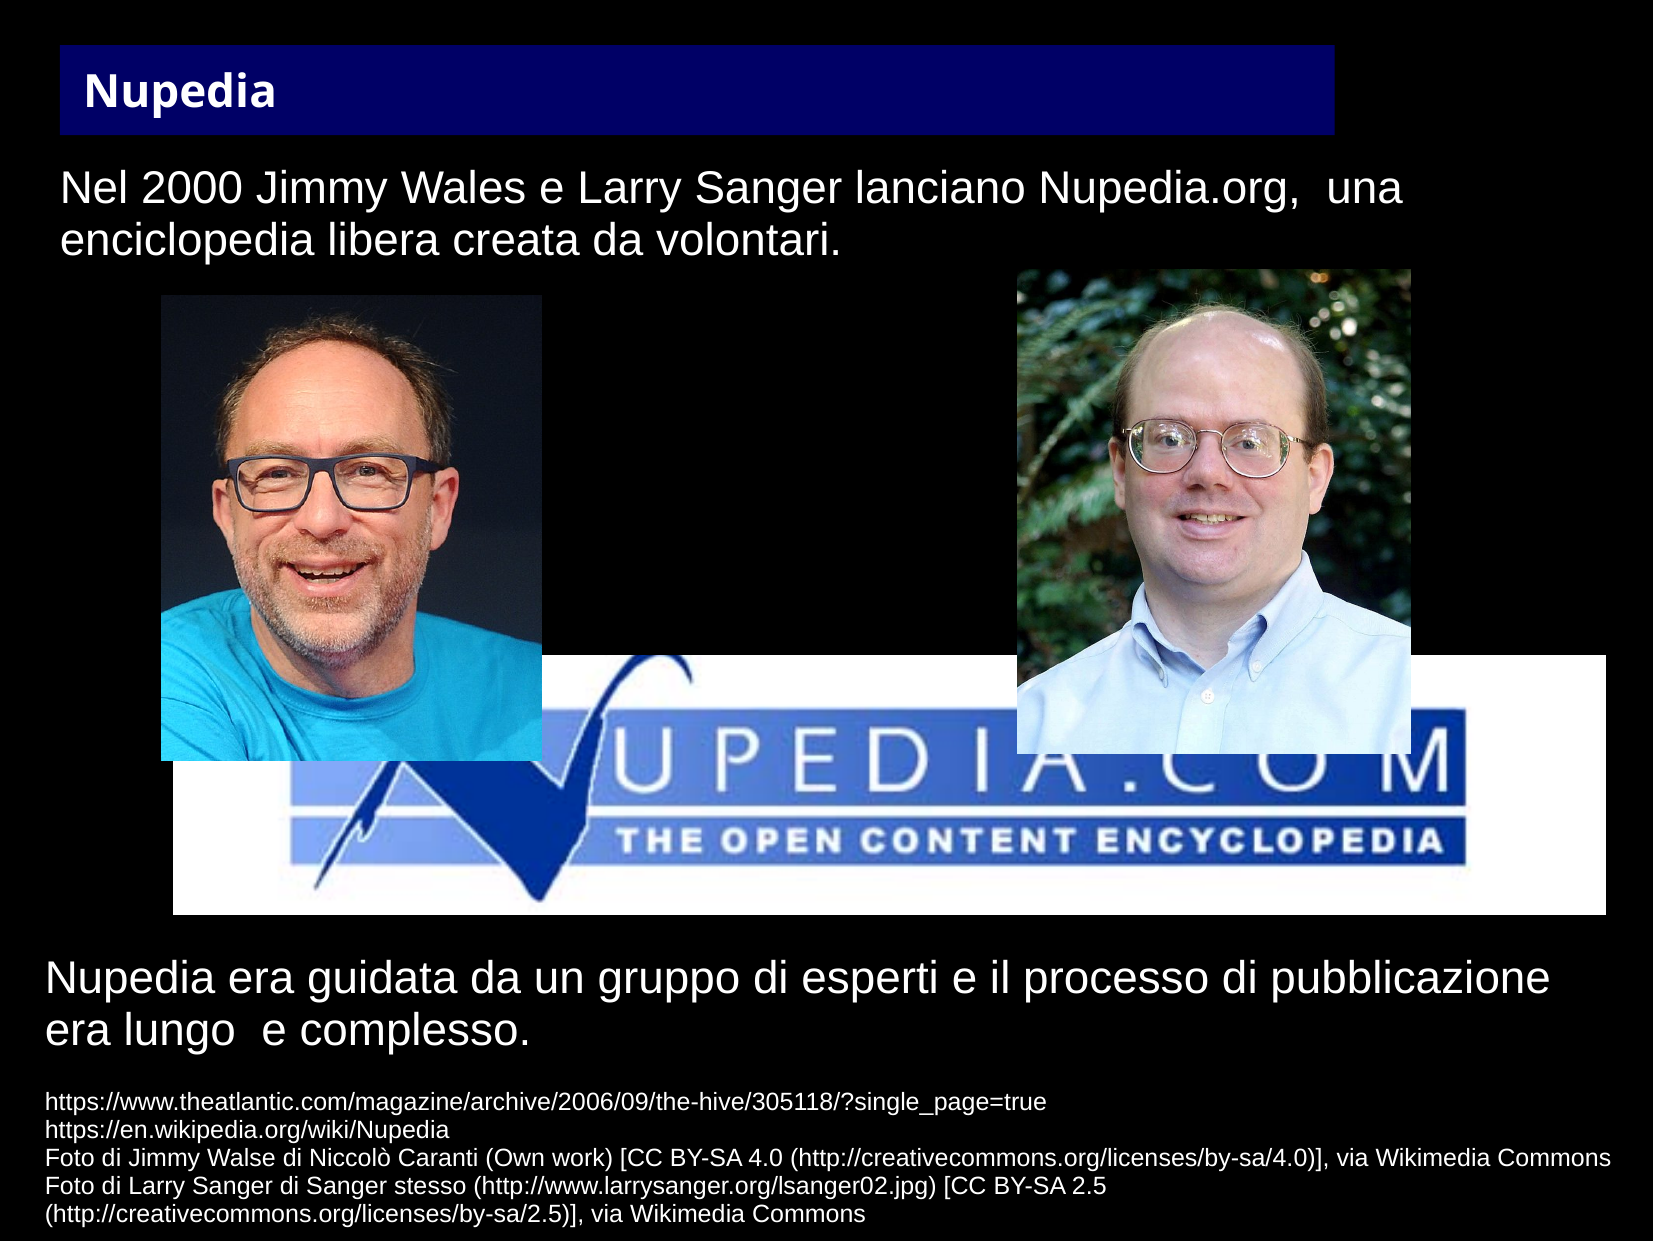

# Nupedia
Nel 2000 Jimmy Wales e Larry Sanger lanciano Nupedia.org, una enciclopedia libera creata da volontari.
Nupedia era guidata da un gruppo di esperti e il processo di pubblicazione era lungo e complesso.
https://www.theatlantic.com/magazine/archive/2006/09/the-hive/305118/?single_page=true
https://en.wikipedia.org/wiki/Nupedia
Foto di Jimmy Walse di Niccolò Caranti (Own work) [CC BY-SA 4.0 (http://creativecommons.org/licenses/by-sa/4.0)], via Wikimedia Commons
Foto di Larry Sanger di Sanger stesso (http://www.larrysanger.org/lsanger02.jpg) [CC BY-SA 2.5 (http://creativecommons.org/licenses/by-sa/2.5)], via Wikimedia Commons